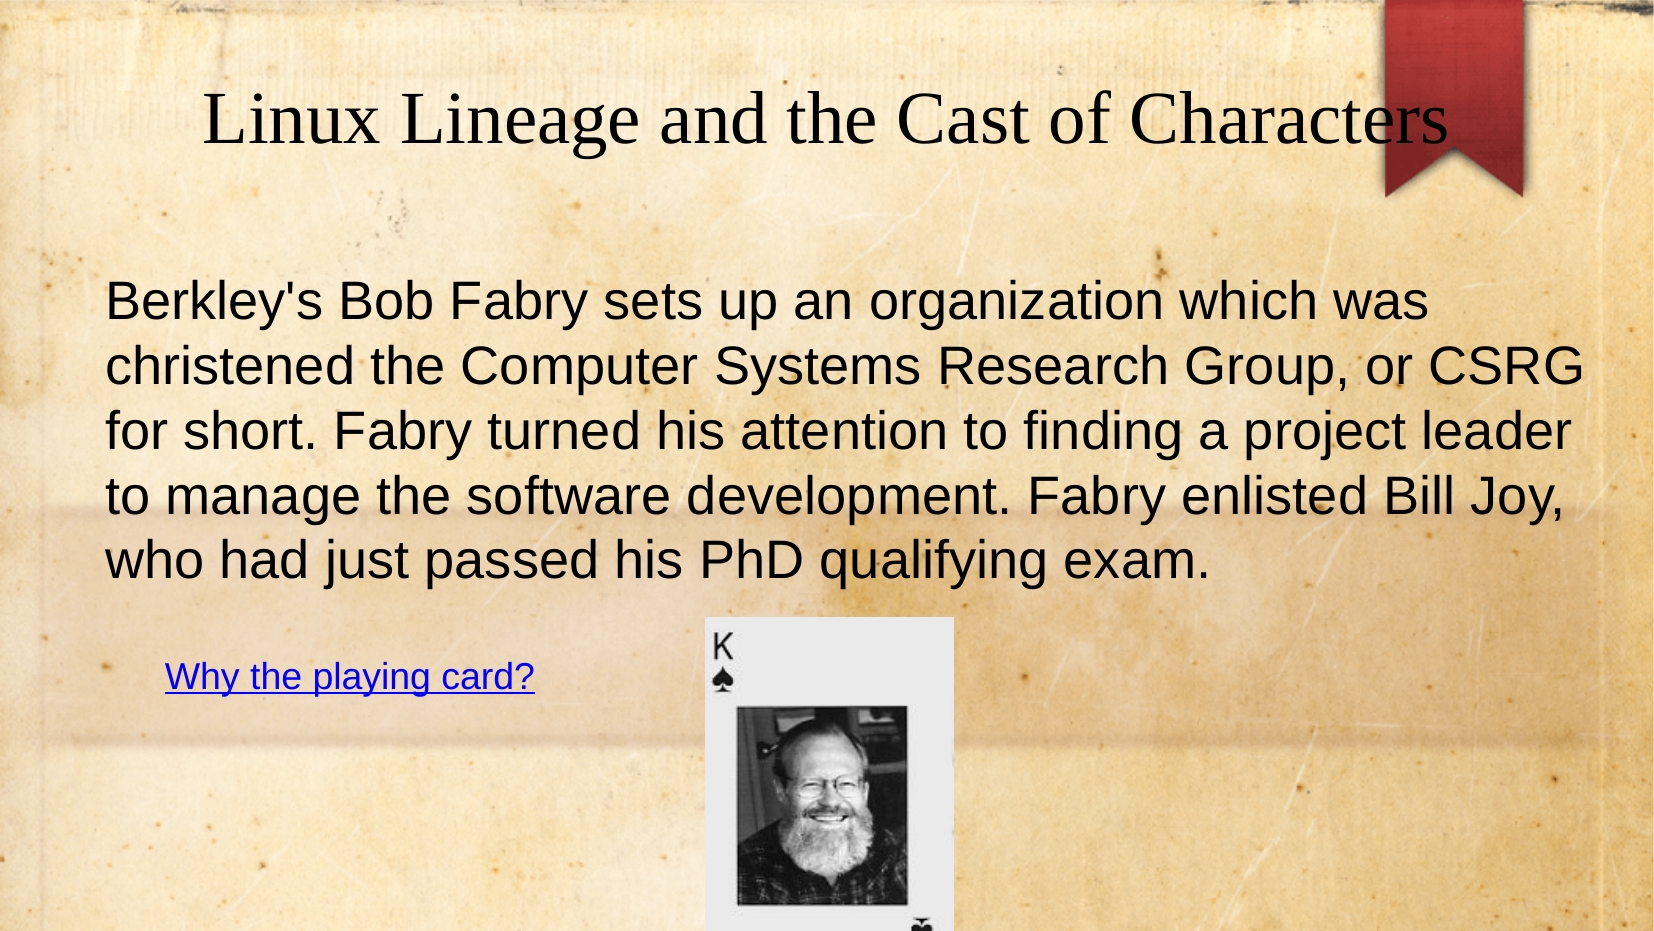

Linux Lineage and the Cast of Characters
Berkley's Bob Fabry sets up an organization which was christened the Computer Systems Research Group, or CSRG for short. Fabry turned his attention to finding a project leader to manage the software development. Fabry enlisted Bill Joy, who had just passed his PhD qualifying exam.
Why the playing card?
CS-334 Spring 2015														Page of